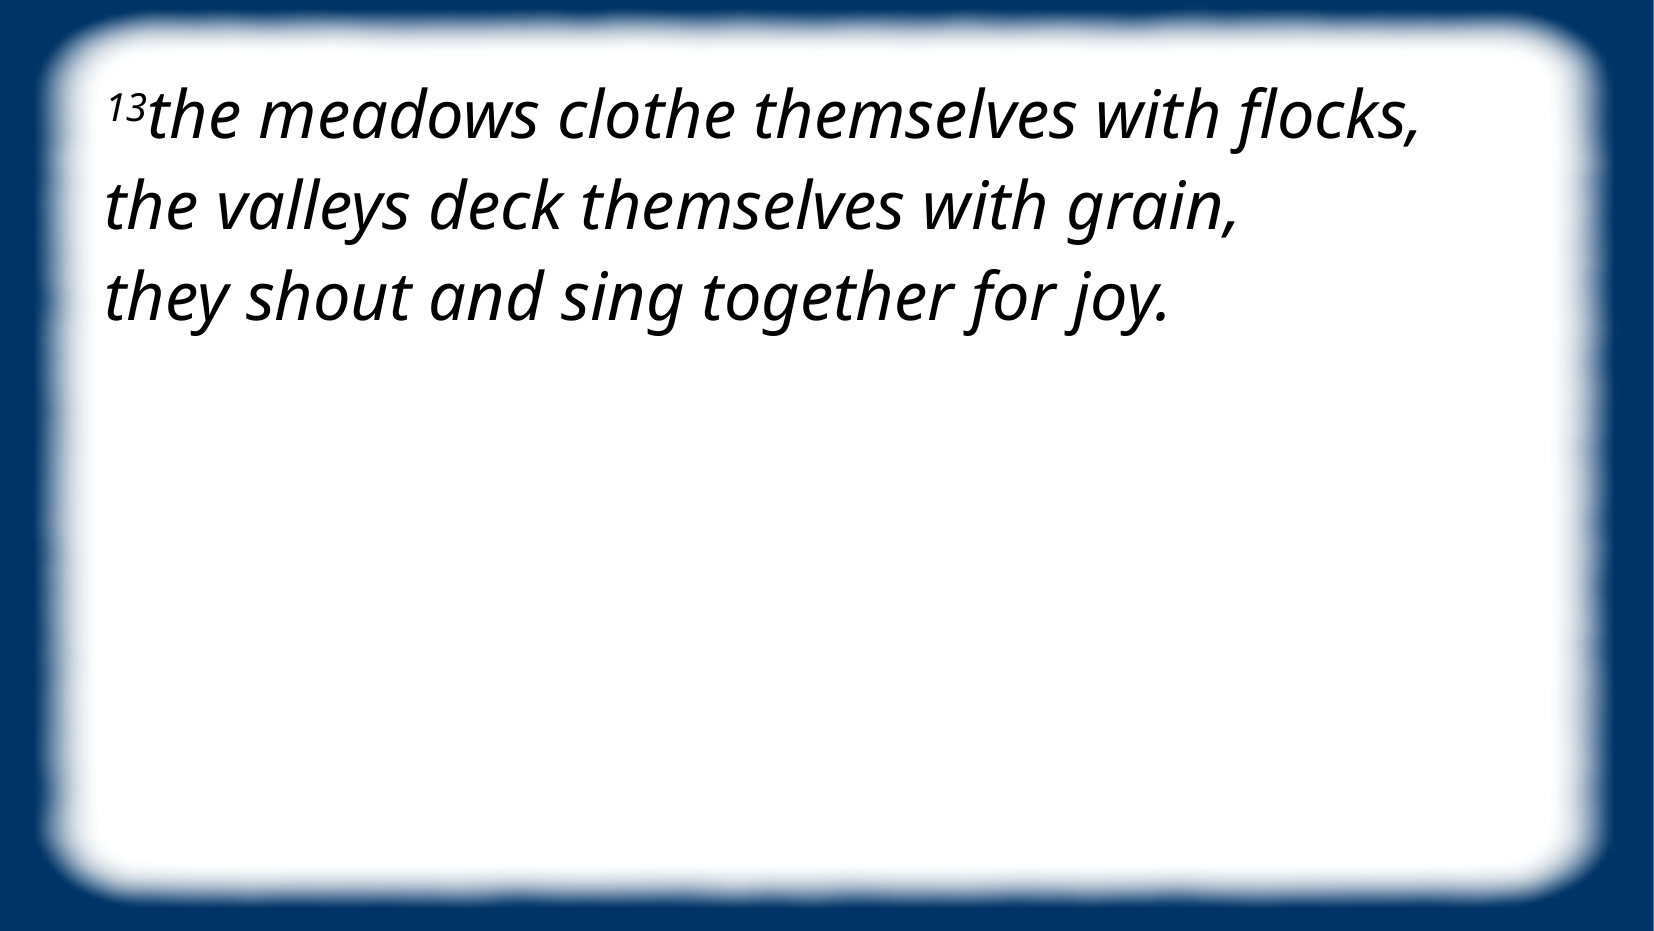

13the meadows clothe themselves with flocks,
the valleys deck themselves with grain,
they shout and sing together for joy.